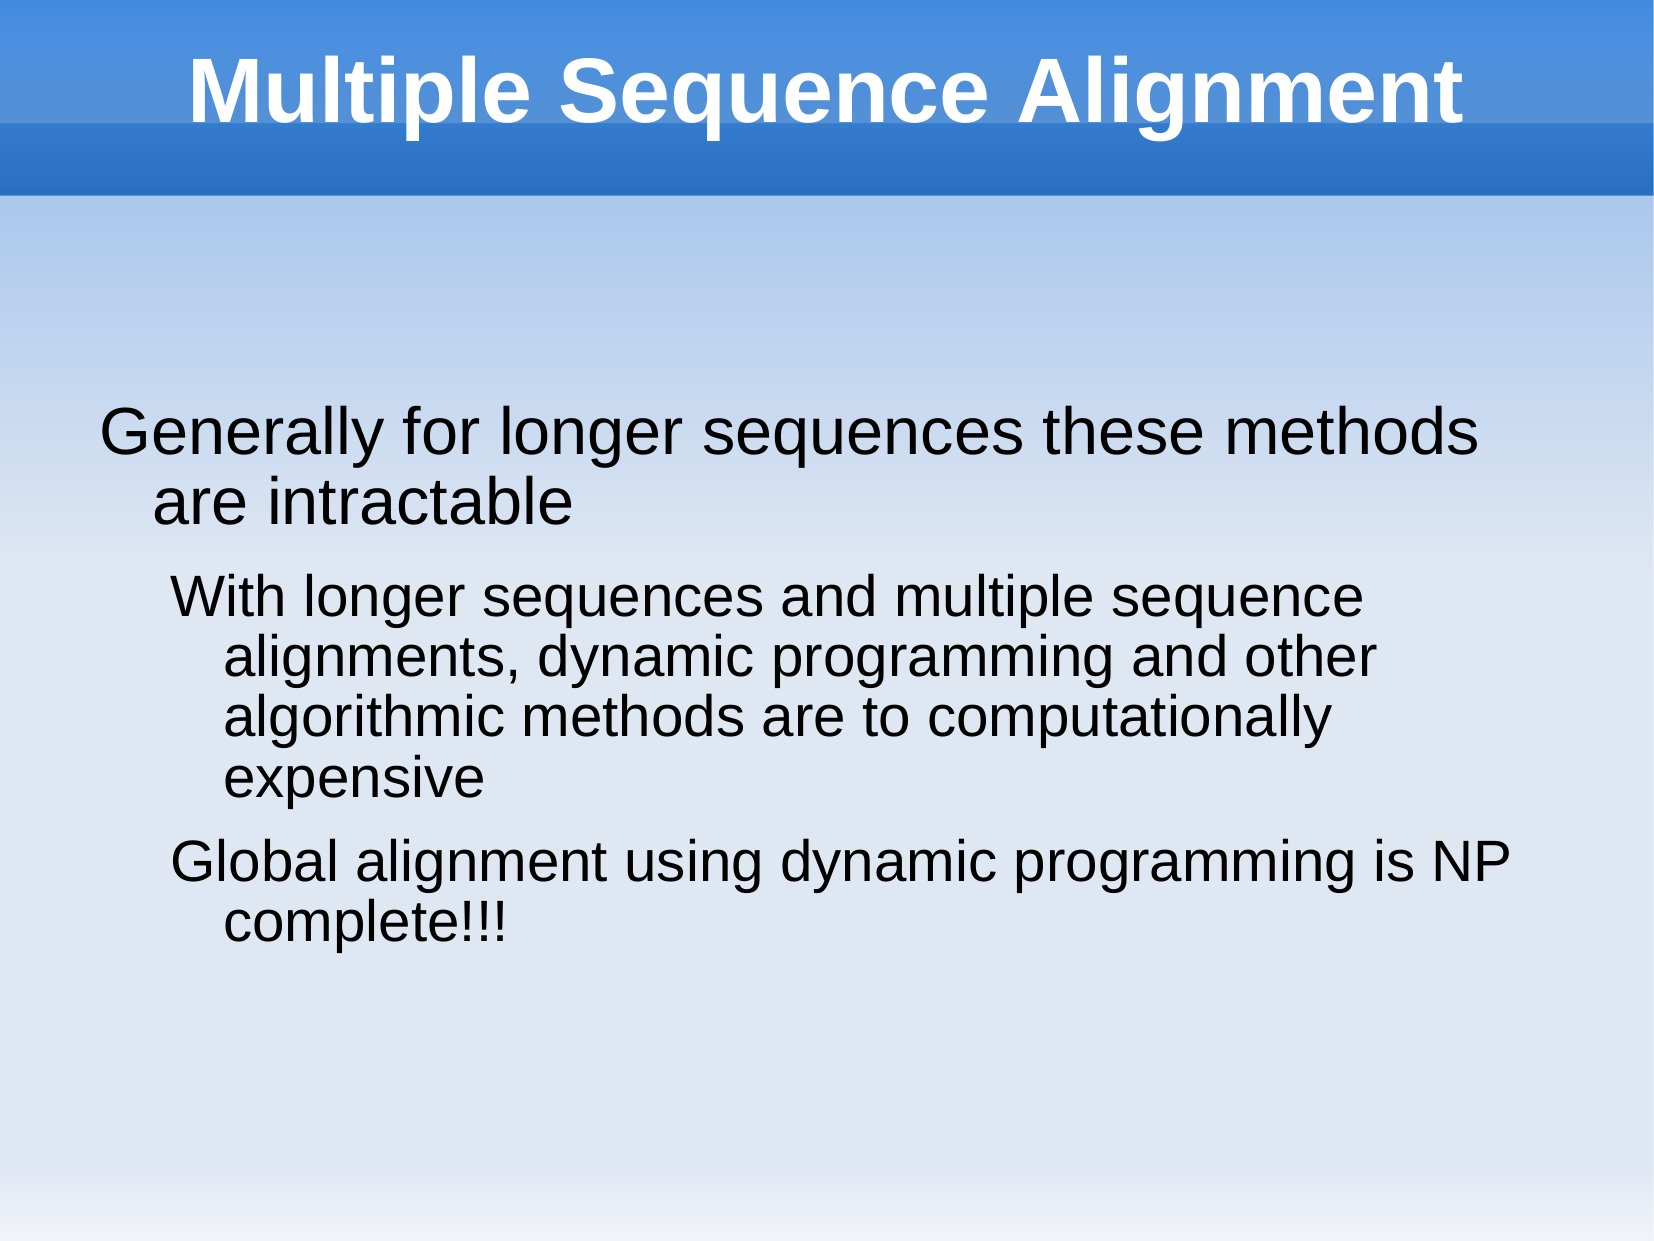

Multiple Sequence Alignment
# Generally for longer sequences these methods are intractable
With longer sequences and multiple sequence alignments, dynamic programming and other algorithmic methods are to computationally expensive
Global alignment using dynamic programming is NP complete!!!